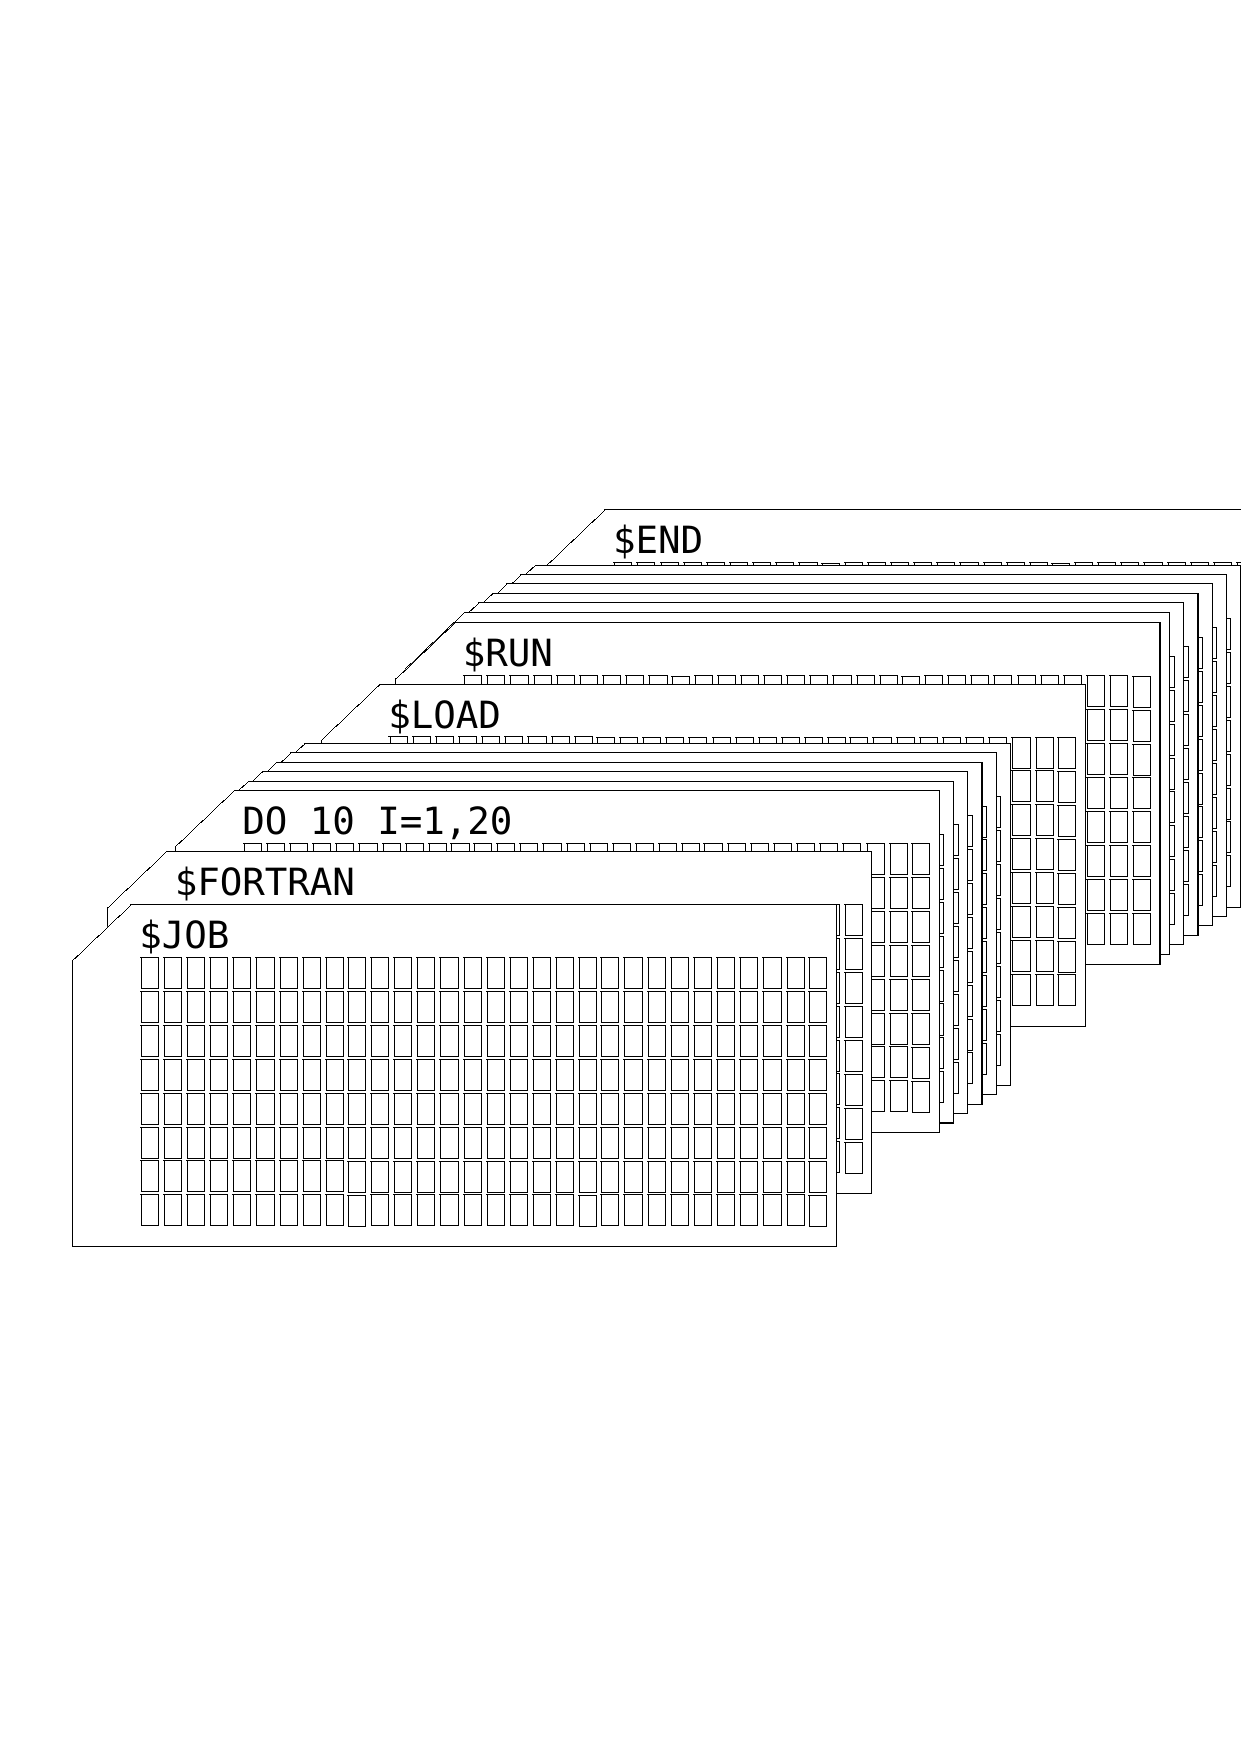

$END
...
...
...
...
...
DO 10 I=1,20
$RUN
$LOAD
...
...
...
...
...
DO 10 I=1,20
$FORTRAN
$JOB